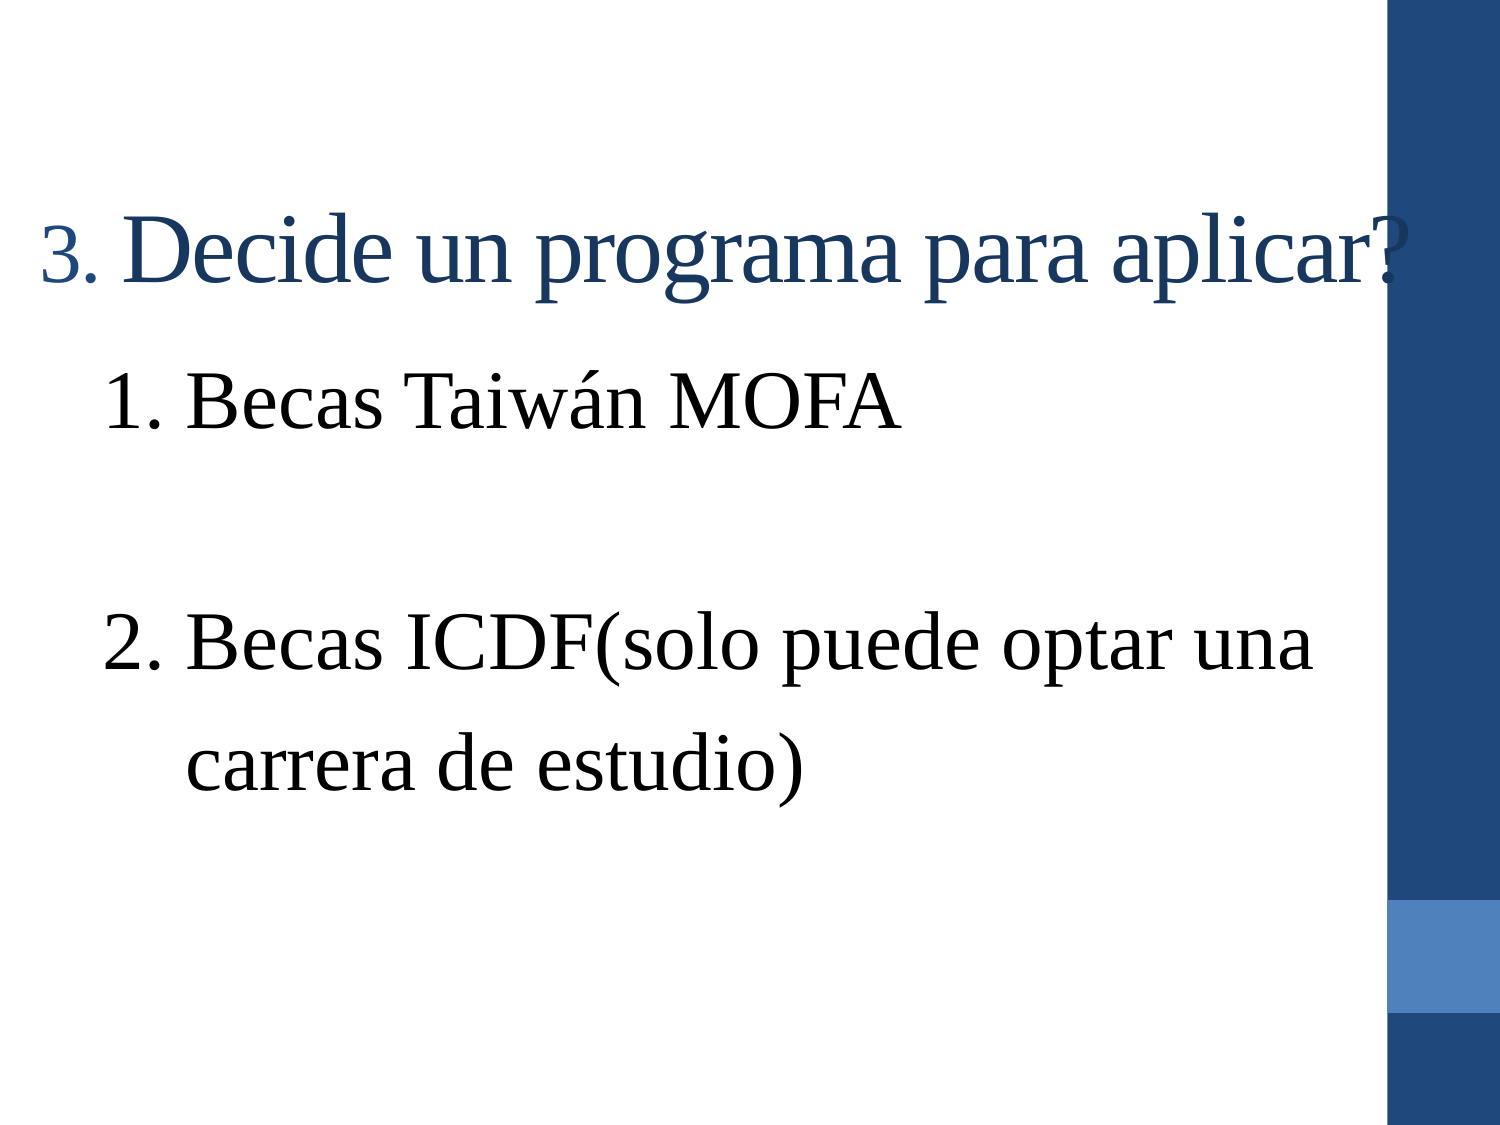

# 3. Decide un programa para aplicar?
1. Becas Taiwán MOFA
2. Becas ICDF(solo puede optar una
 carrera de estudio)